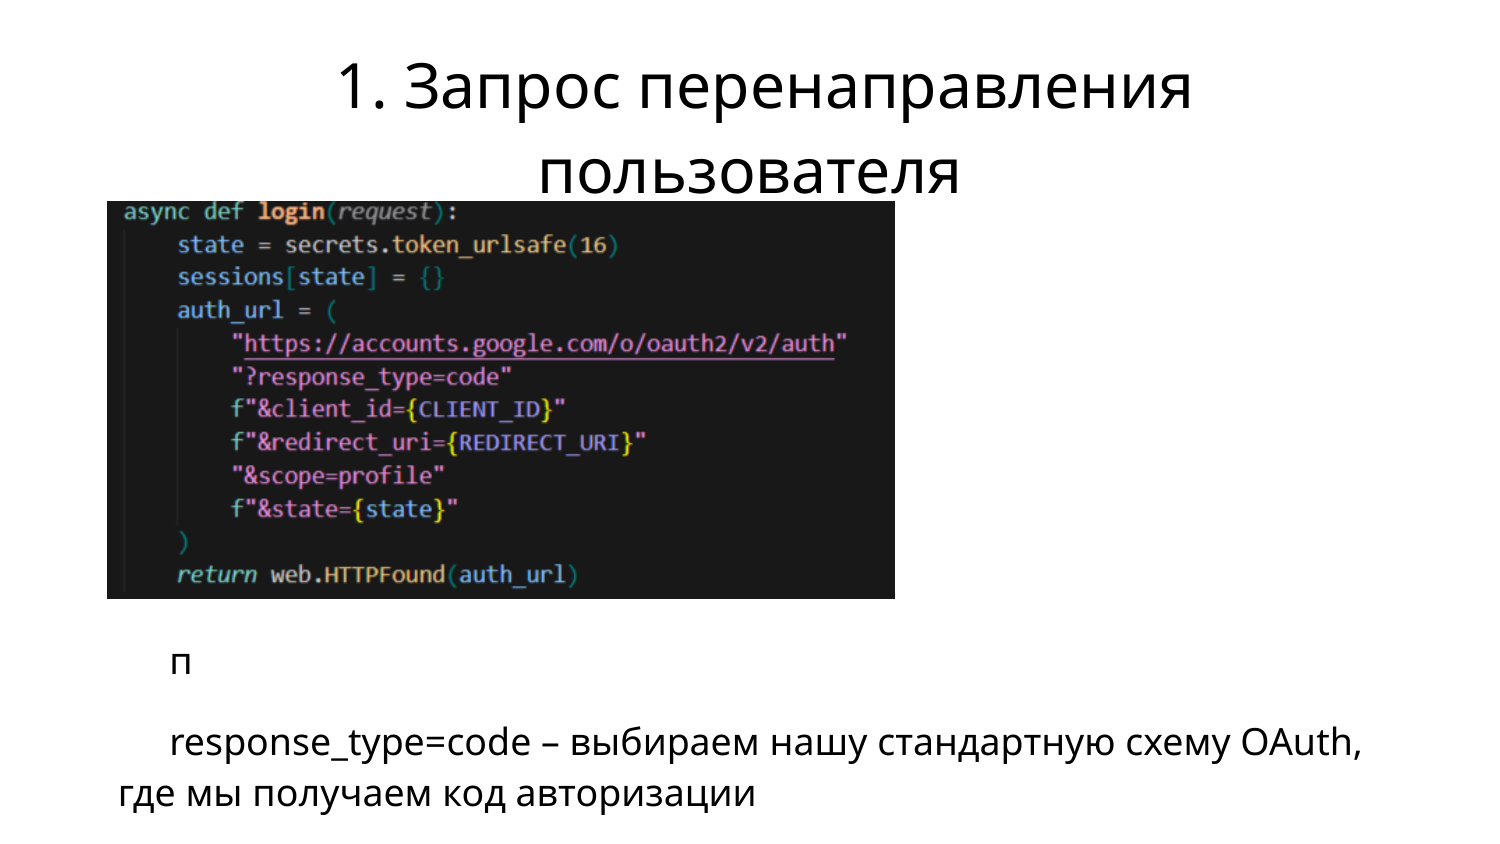

# 1. Запрос перенаправления пользователя
п
response_type=code – выбираем нашу стандартную схему OAuth, где мы получаем код авторизации
redirect_uri – куда сделать запрос вместе с авторизационным кодом
state – это CSRF-токен